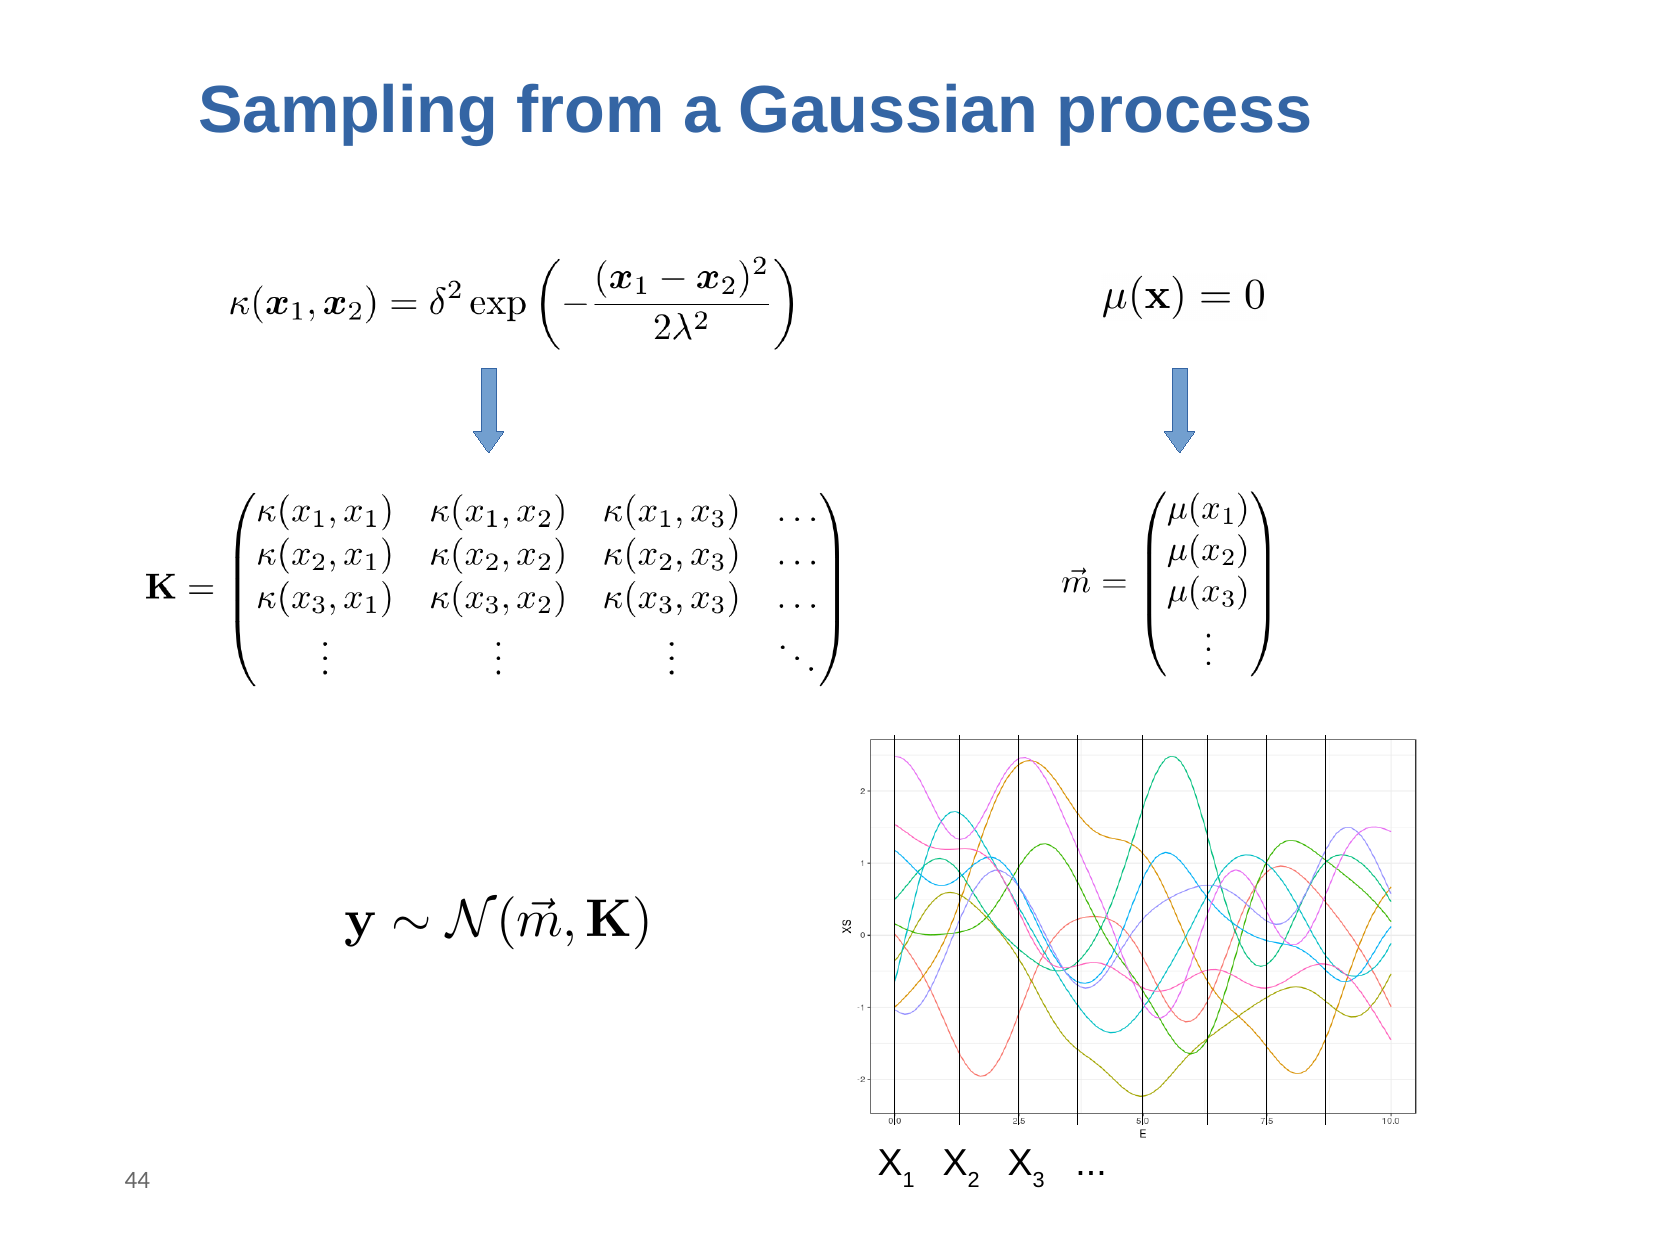

# Sampling from a Gaussian process
X1
X2
X3
...
44